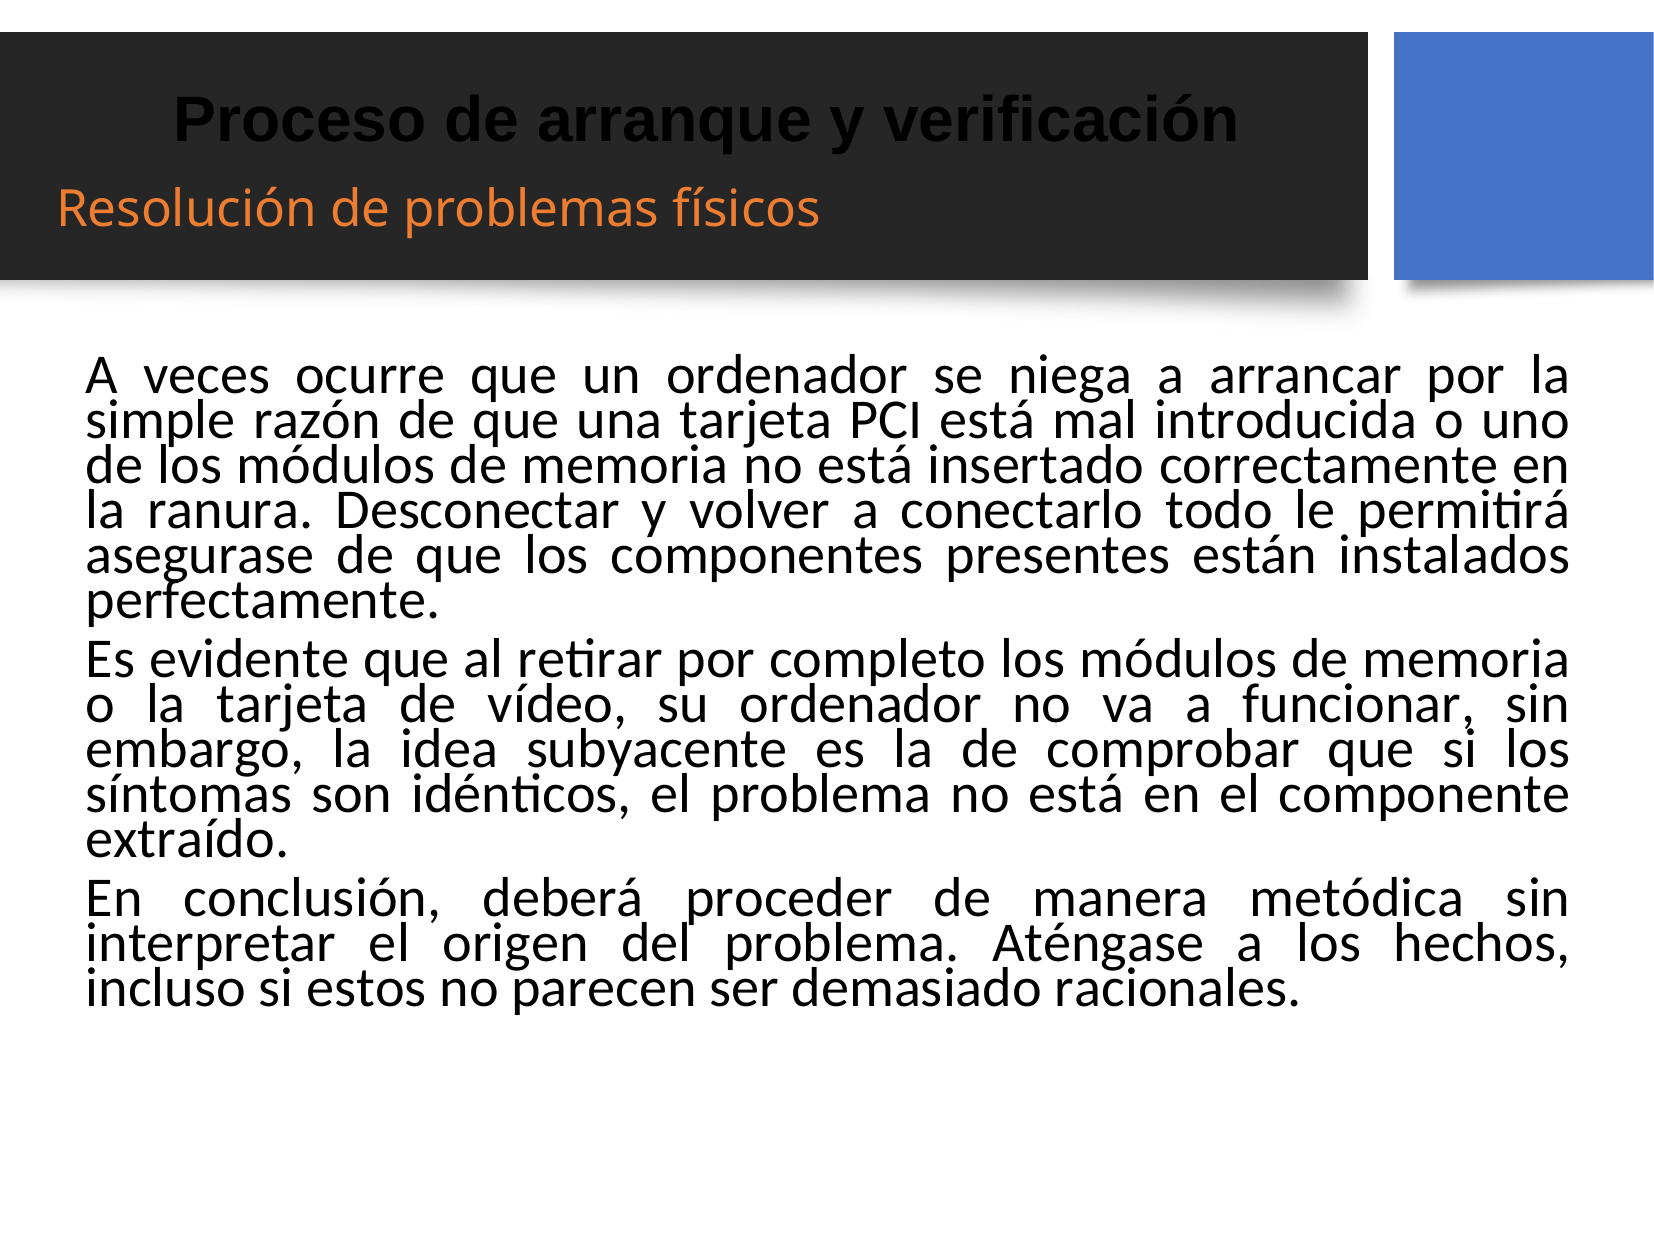

Proceso de arranque y verificación
Resolución de problemas físicos
# A veces ocurre que un ordenador se niega a arrancar por la simple razón de que una tarjeta PCI está mal introducida o uno de los módulos de memoria no está insertado correctamente en la ranura. Desconectar y volver a conectarlo todo le permitirá asegurase de que los componentes presentes están instalados perfectamente.
Es evidente que al retirar por completo los módulos de memoria o la tarjeta de vídeo, su ordenador no va a funcionar, sin embargo, la idea subyacente es la de comprobar que si los síntomas son idénticos, el problema no está en el componente extraído.
En conclusión, deberá proceder de manera metódica sin interpretar el origen del problema. Aténgase a los hechos, incluso si estos no parecen ser demasiado racionales.